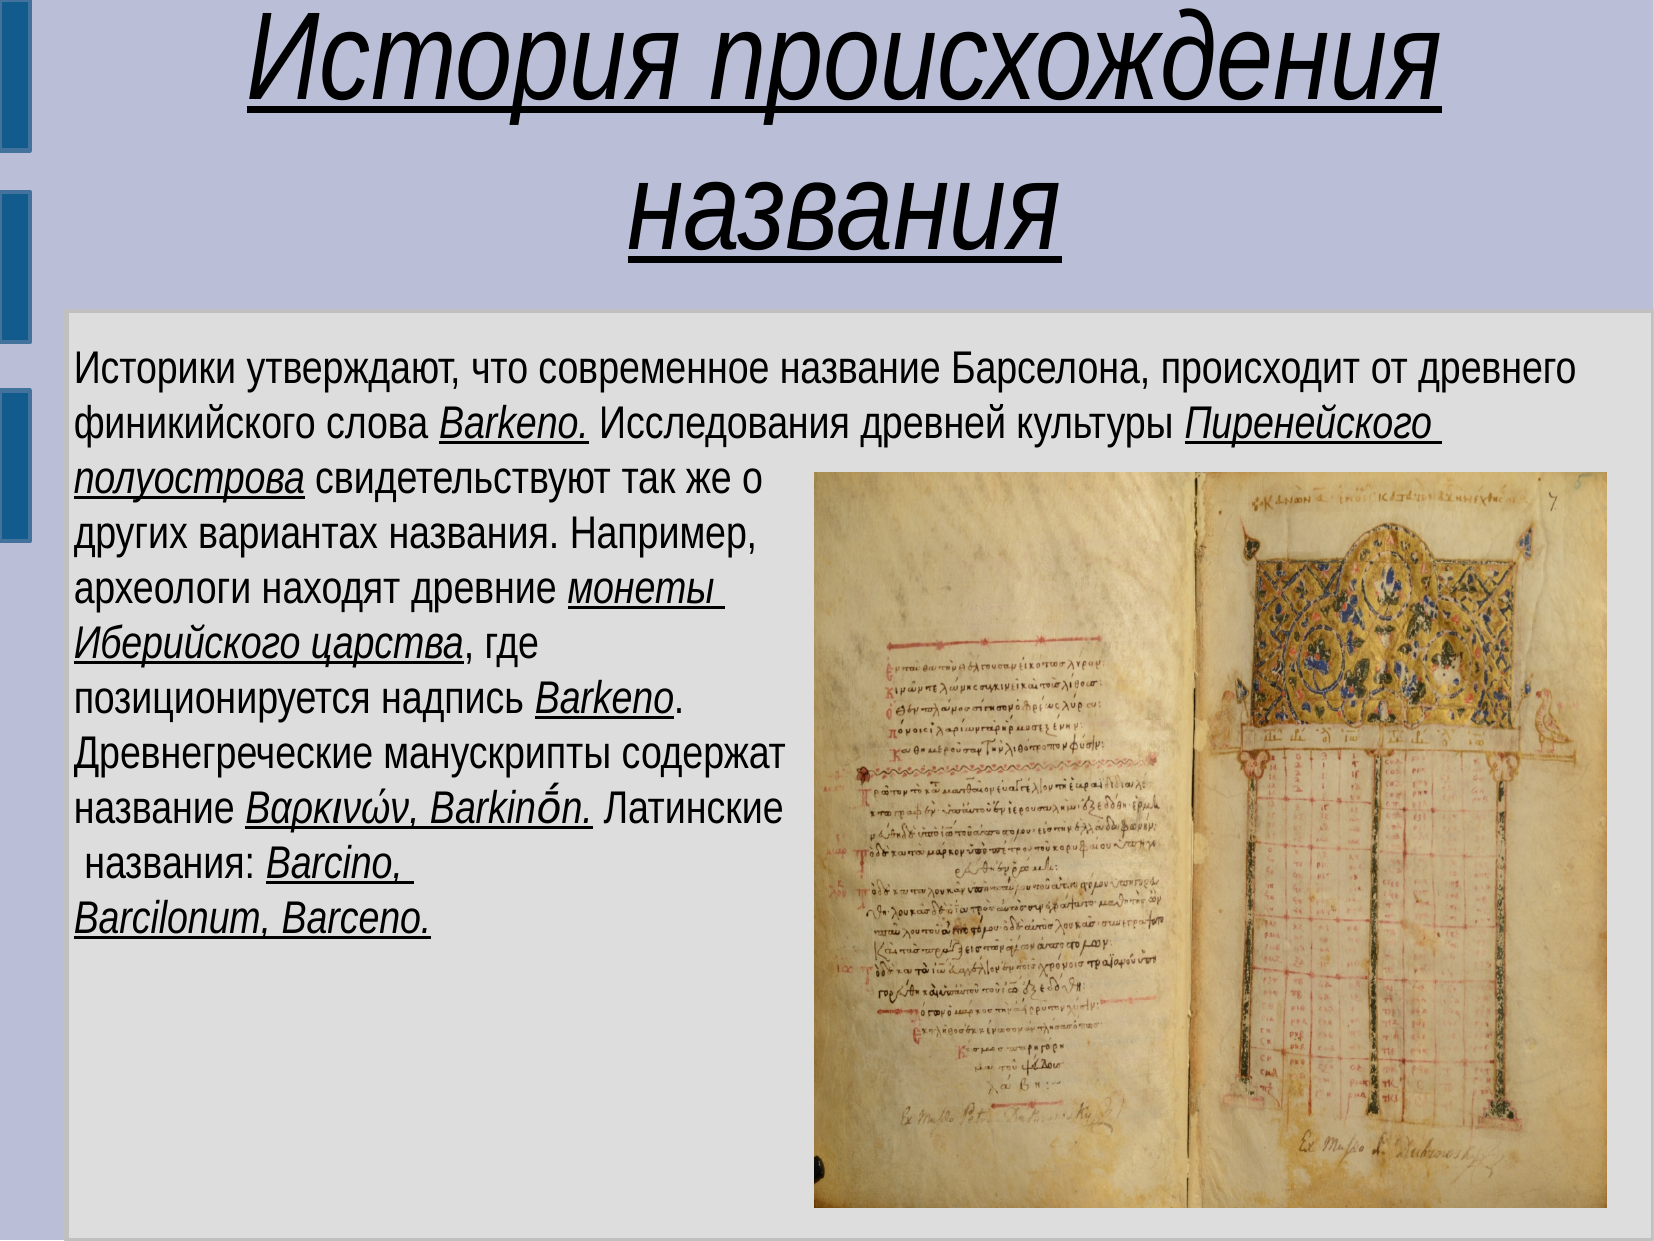

# История происхождения названия
Историки утверждают, что современное название Барселона, происходит от древнего
финикийского слова Barkeno. Исследования древней культуры Пиренейского
полуострова свидетельствуют так же о
других вариантах названия. Например,
археологи находят древние монеты
Иберийского царства, где
позиционируется надпись Barkeno.
Древнегреческие манускрипты содержат
название Βαρκινών, Barkinṓn. Латинские
 названия: Barcino,
Barcilonum, Barceno.